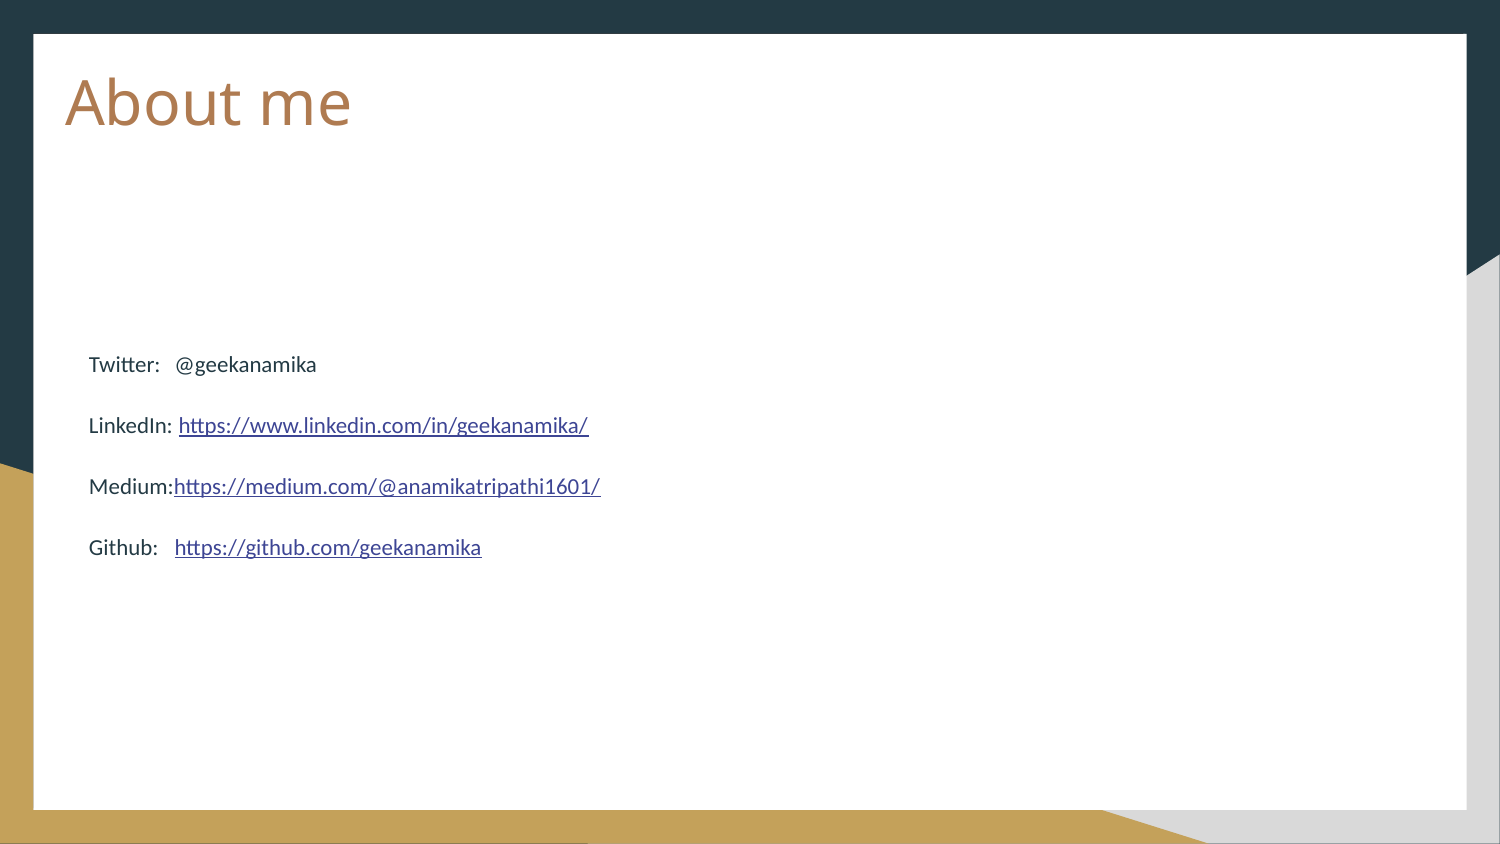

# About me
Twitter:	 @geekanamika
LinkedIn: https://www.linkedin.com/in/geekanamika/
Medium:https://medium.com/@anamikatripathi1601/
Github:	 https://github.com/geekanamika